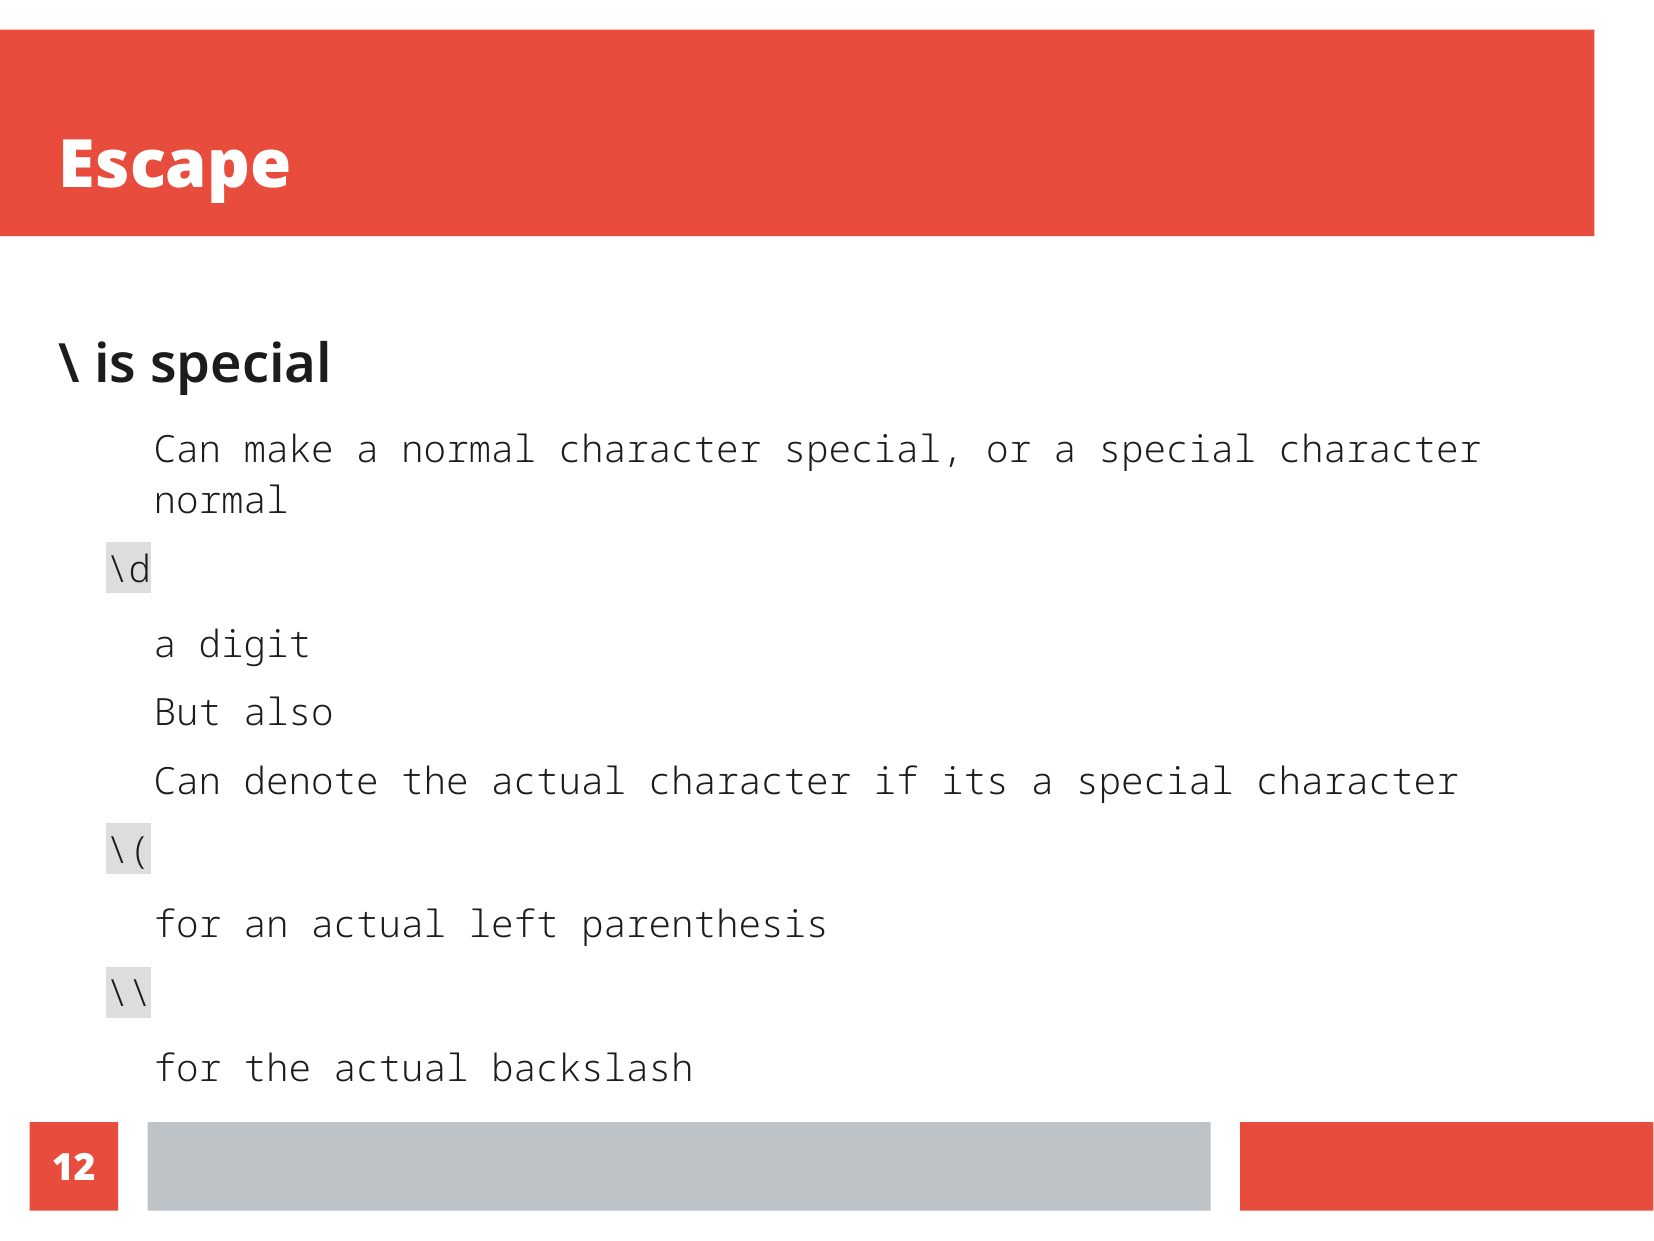

# Escape
\ is special
Can make a normal character special, or a special character normal
\d
a digit
But also
Can denote the actual character if its a special character
\(
for an actual left parenthesis
\\
for the actual backslash
12